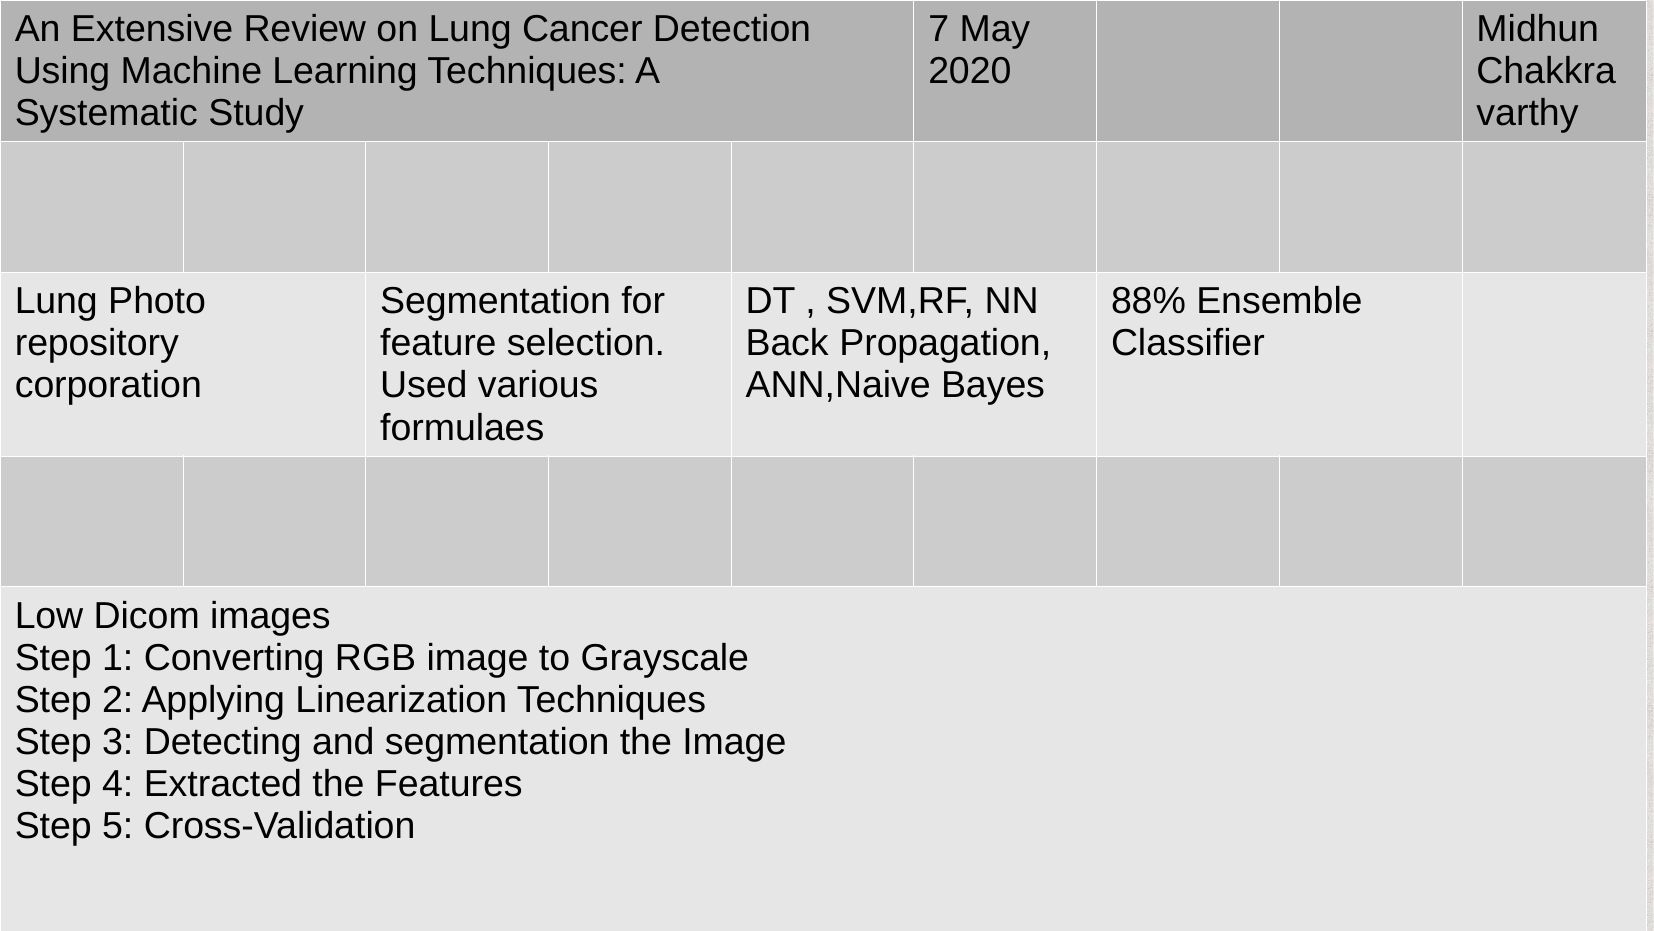

| An Extensive Review on Lung Cancer Detection Using Machine Learning Techniques: A Systematic Study | | | | | 7 May 2020 | | | Midhun Chakkravarthy |
| --- | --- | --- | --- | --- | --- | --- | --- | --- |
| | | | | | | | | |
| Lung Photo repository corporation | | Segmentation for feature selection. Used various formulaes | | DT , SVM,RF, NN Back Propagation, ANN,Naive Bayes | | 88% Ensemble Classifier | | |
| | | | | | | | | |
| Low Dicom images Step 1: Converting RGB image to Grayscale Step 2: Applying Linearization Techniques Step 3: Detecting and segmentation the Image Step 4: Extracted the Features Step 5: Cross-Validation | | | | | | | | |